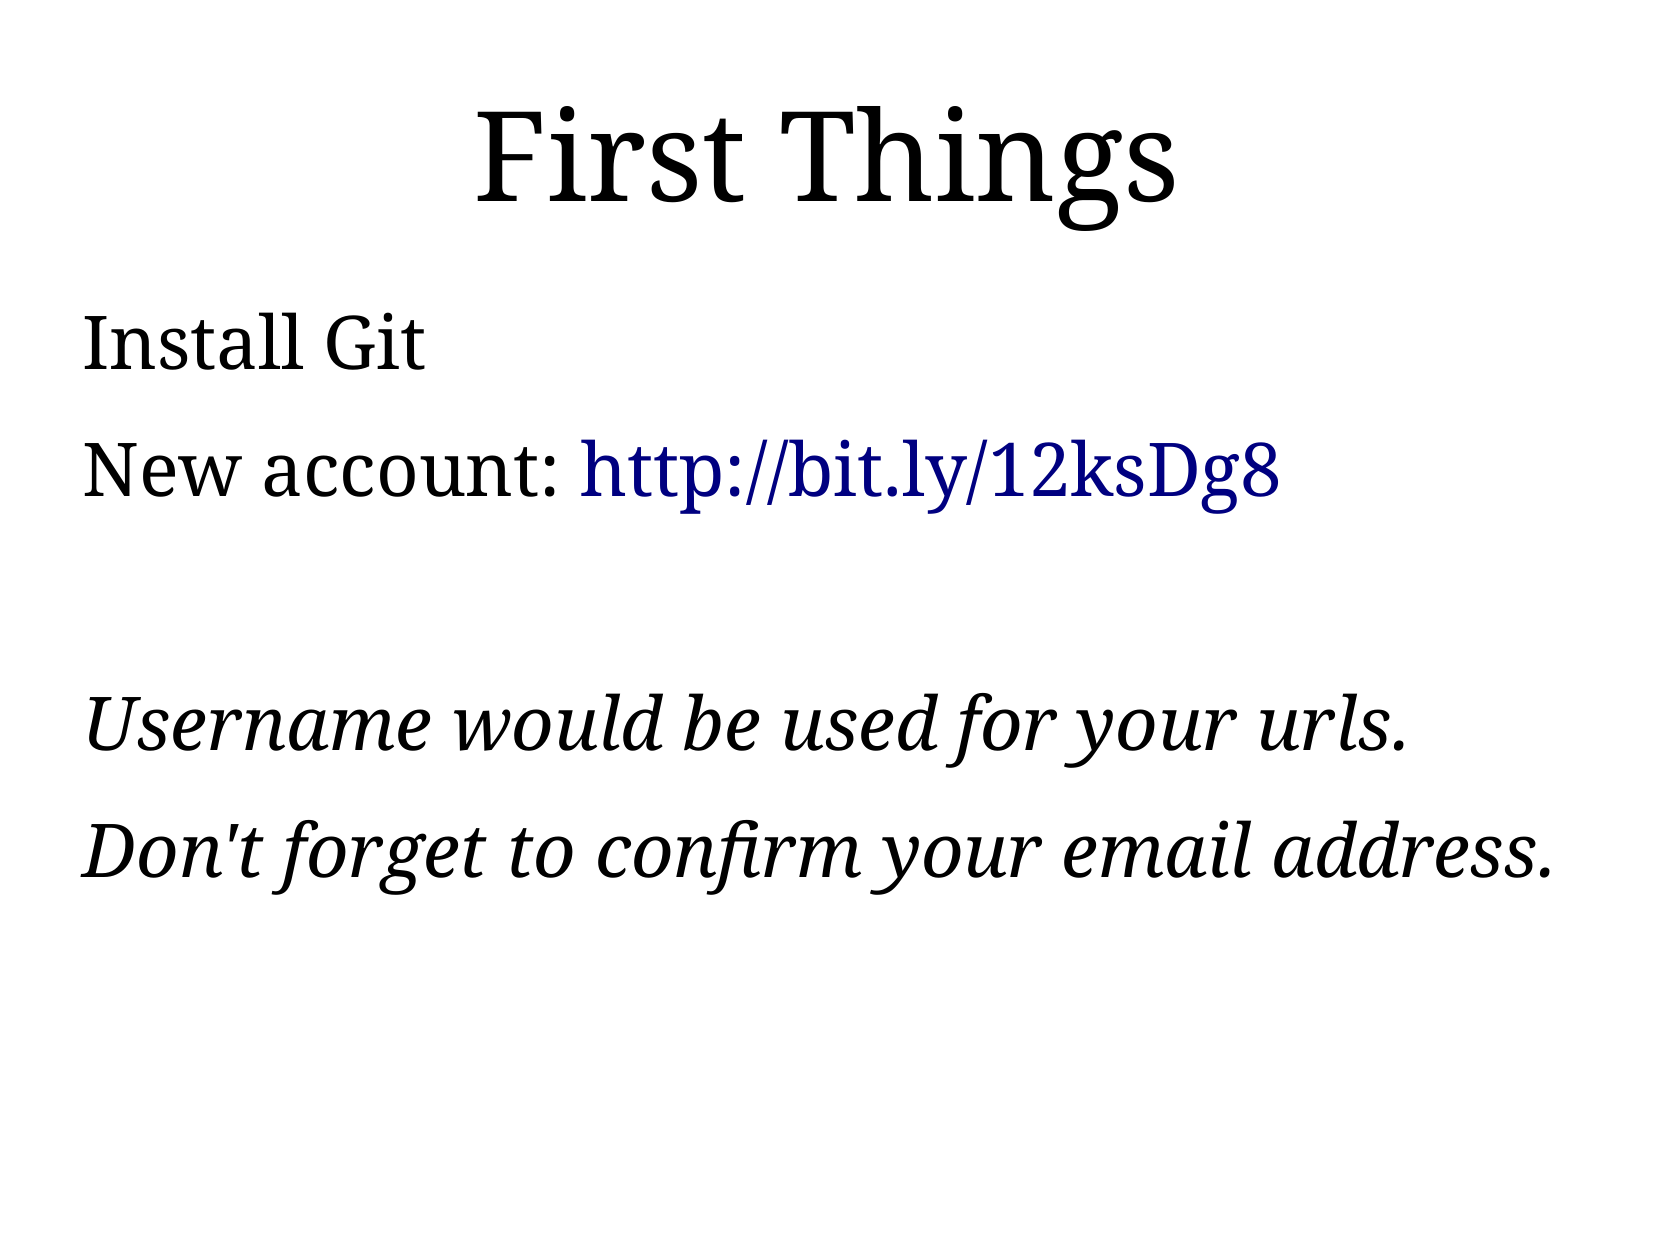

# First Things
Install Git
New account: http://bit.ly/12ksDg8
Username would be used for your urls.
Don't forget to confirm your email address.